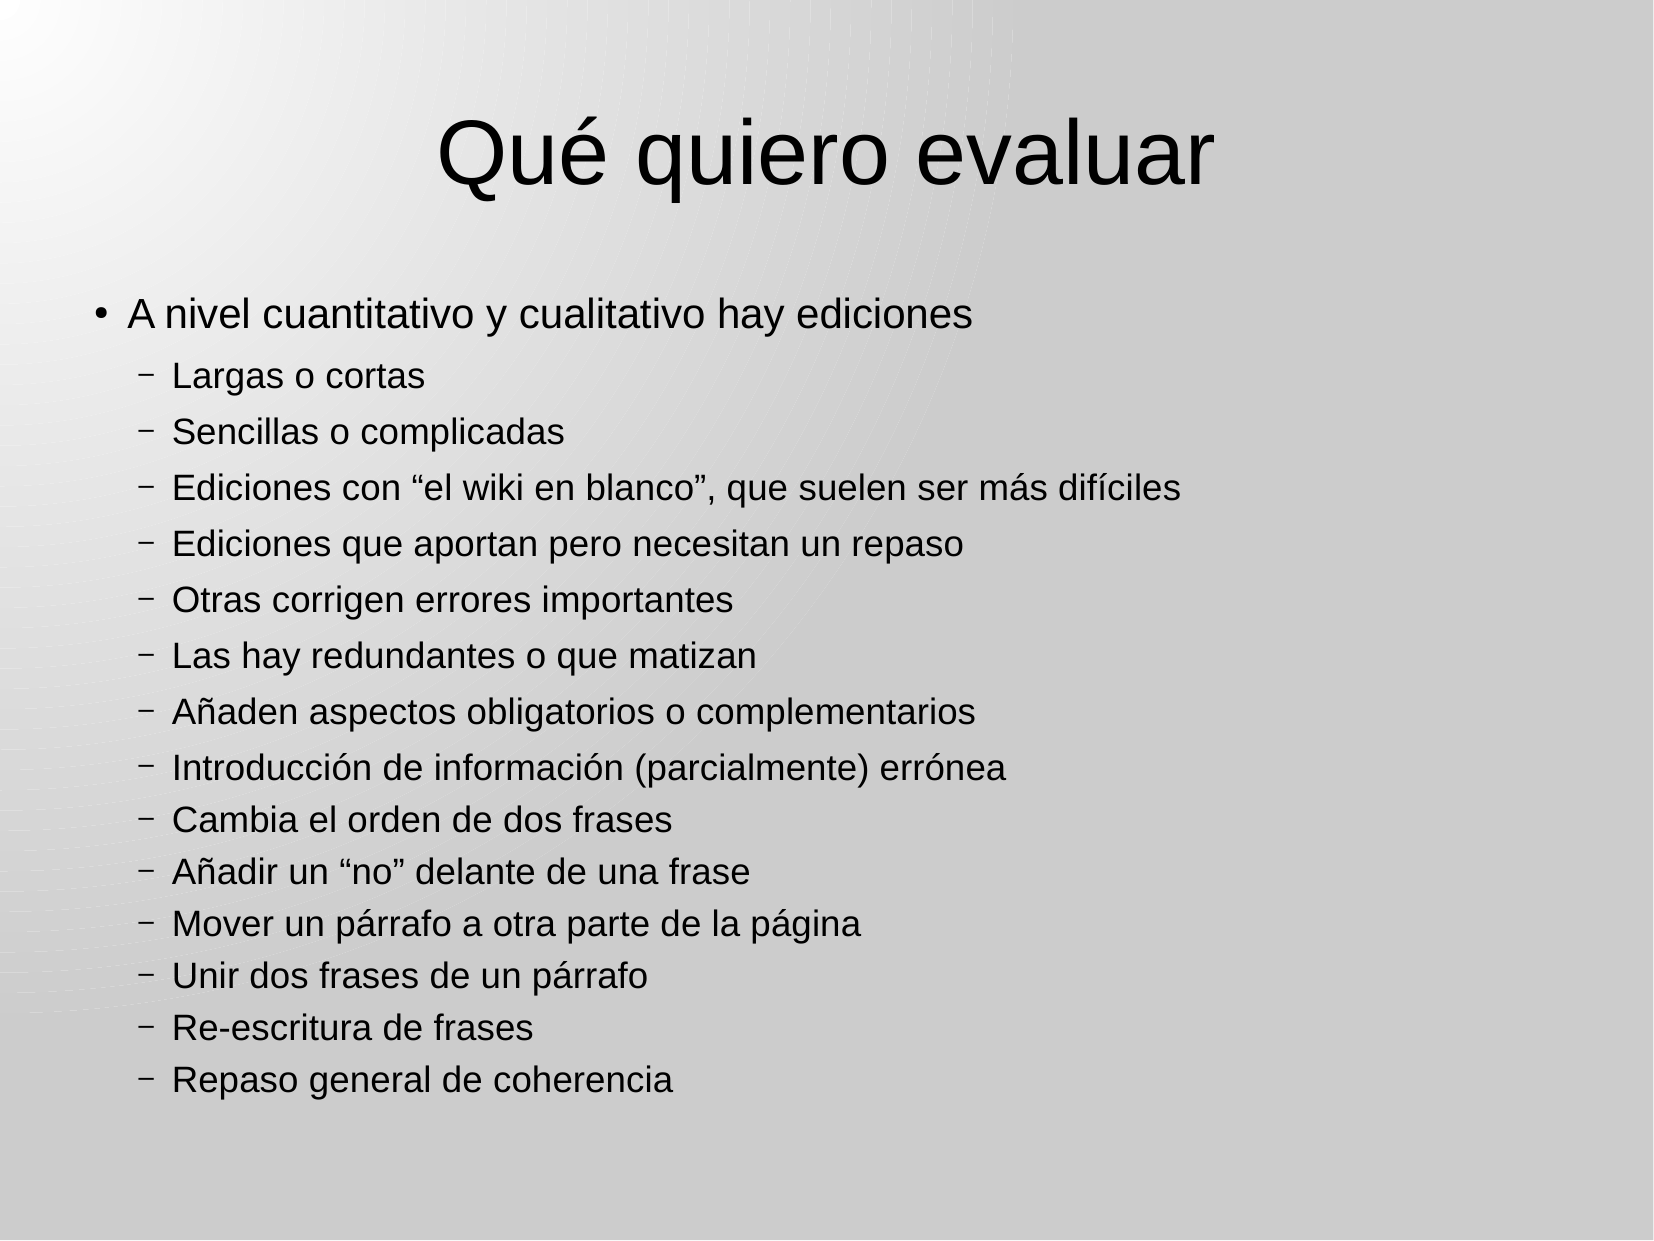

# Qué quiero evaluar
A nivel cuantitativo y cualitativo hay ediciones
Largas o cortas
Sencillas o complicadas
Ediciones con “el wiki en blanco”, que suelen ser más difíciles
Ediciones que aportan pero necesitan un repaso
Otras corrigen errores importantes
Las hay redundantes o que matizan
Añaden aspectos obligatorios o complementarios
Introducción de información (parcialmente) errónea
Cambia el orden de dos frases
Añadir un “no” delante de una frase
Mover un párrafo a otra parte de la página
Unir dos frases de un párrafo
Re-escritura de frases
Repaso general de coherencia